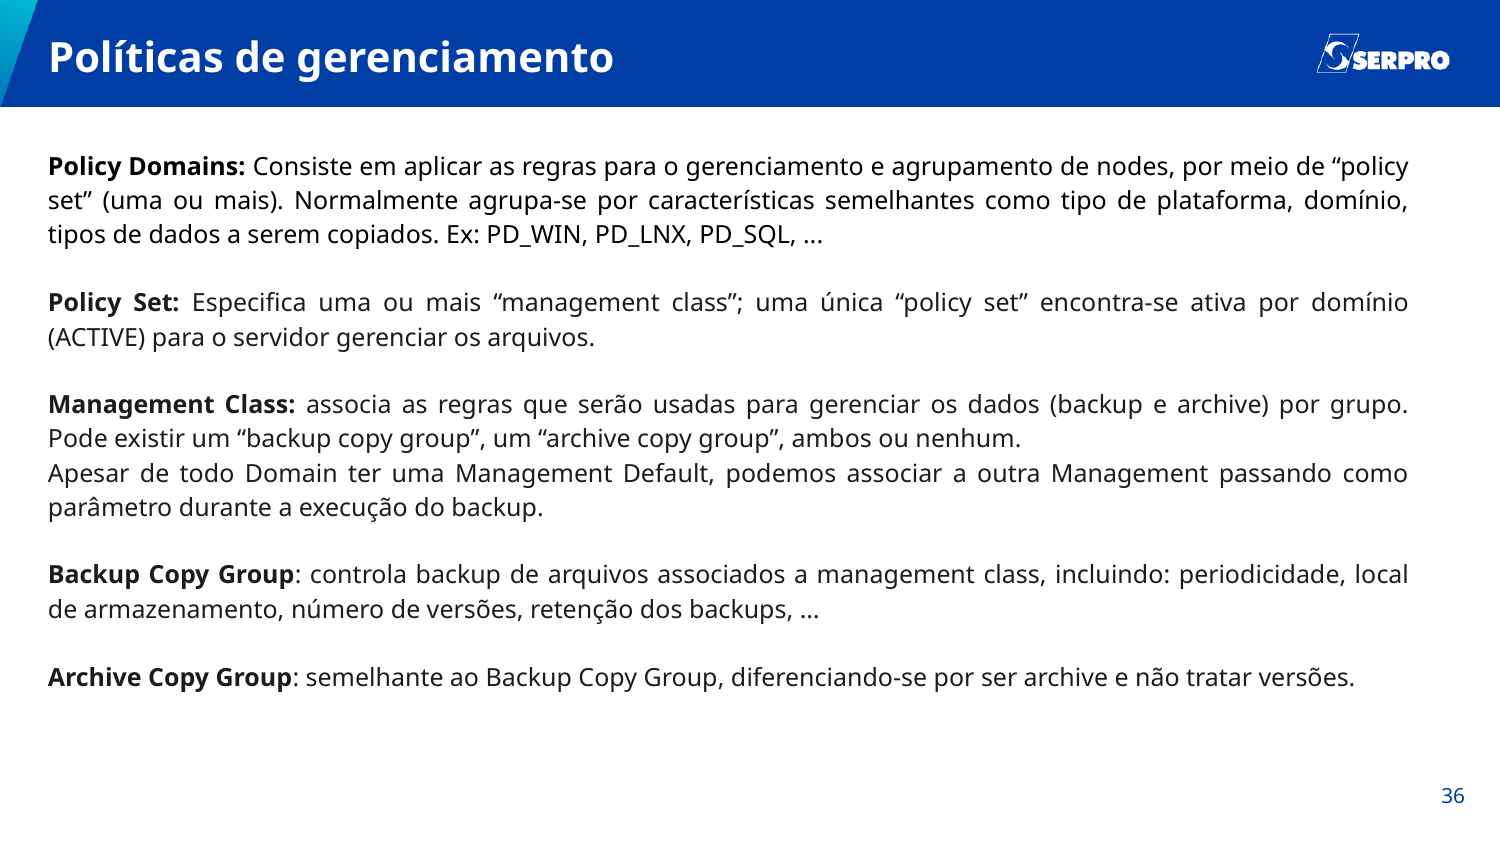

# Políticas de gerenciamento
Policy Domains: Consiste em aplicar as regras para o gerenciamento e agrupamento de nodes, por meio de “policy set” (uma ou mais). Normalmente agrupa-se por características semelhantes como tipo de plataforma, domínio, tipos de dados a serem copiados. Ex: PD_WIN, PD_LNX, PD_SQL, ...
Policy Set: Especifica uma ou mais “management class”; uma única “policy set” encontra-se ativa por domínio (ACTIVE) para o servidor gerenciar os arquivos.
Management Class: associa as regras que serão usadas para gerenciar os dados (backup e archive) por grupo. Pode existir um “backup copy group”, um “archive copy group”, ambos ou nenhum.
Apesar de todo Domain ter uma Management Default, podemos associar a outra Management passando como parâmetro durante a execução do backup.
Backup Copy Group: controla backup de arquivos associados a management class, incluindo: periodicidade, local de armazenamento, número de versões, retenção dos backups, …
Archive Copy Group: semelhante ao Backup Copy Group, diferenciando-se por ser archive e não tratar versões.